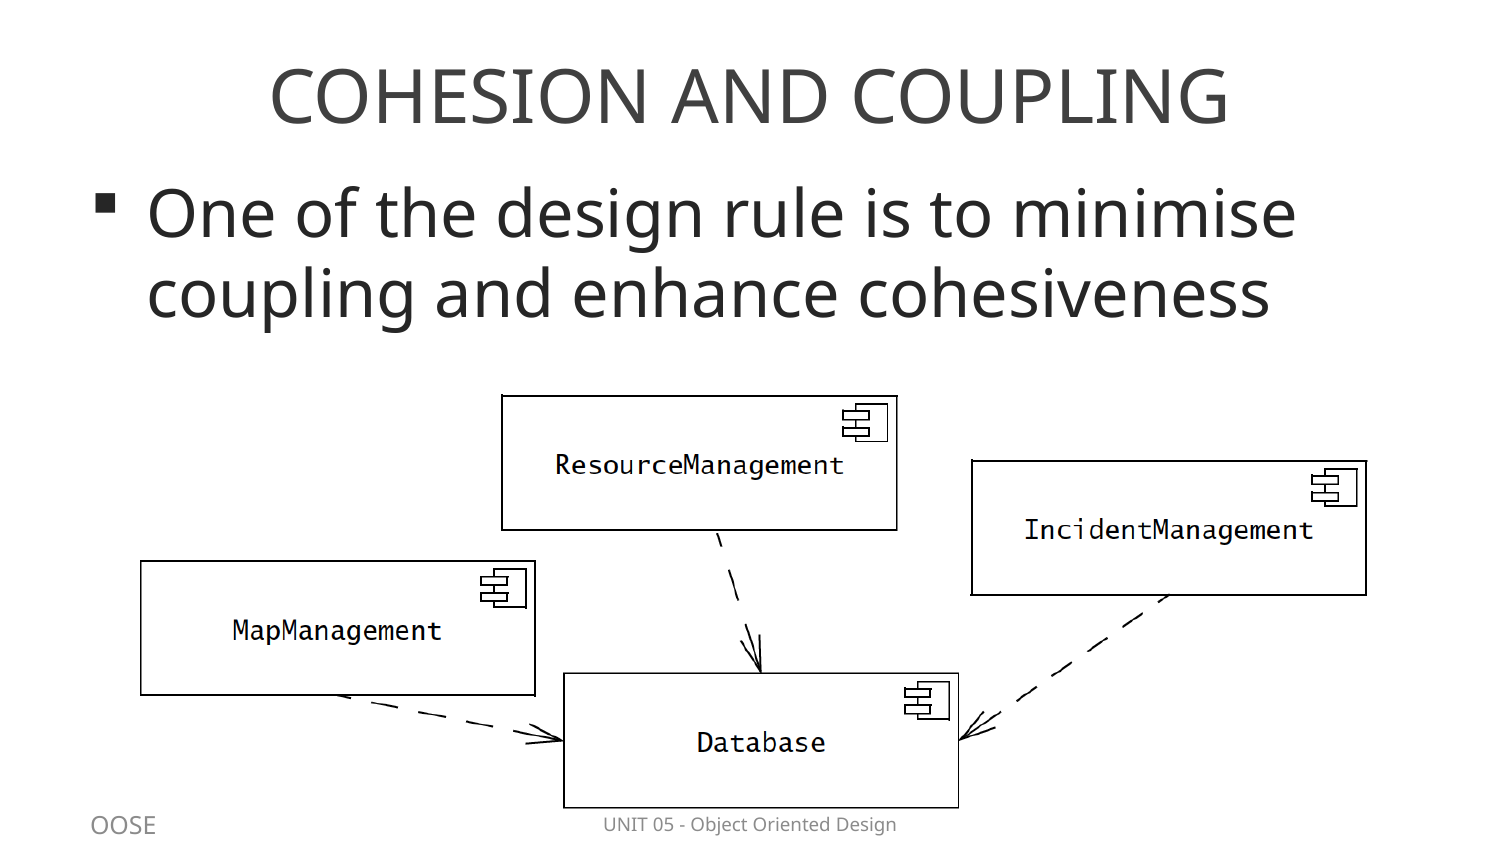

# Cohesion and coupling
One of the design rule is to minimise coupling and enhance cohesiveness
OOSE
UNIT 05 - Object Oriented Design